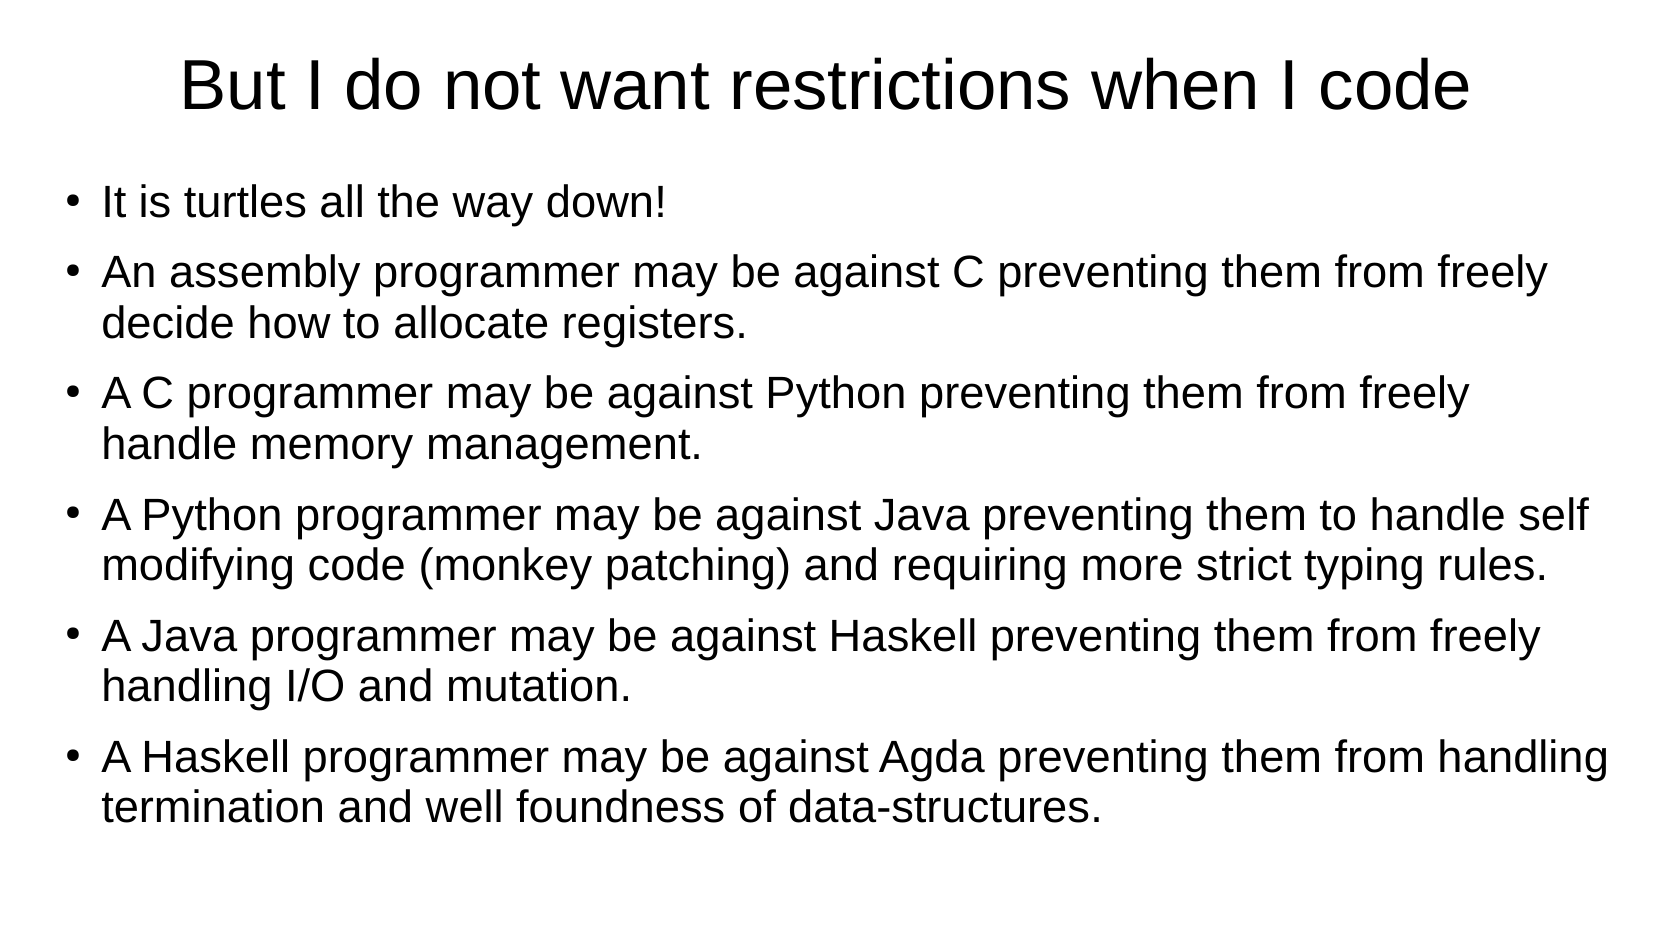

# But I do not want restrictions when I code
It is turtles all the way down!
An assembly programmer may be against C preventing them from freely decide how to allocate registers.
A C programmer may be against Python preventing them from freely handle memory management.
A Python programmer may be against Java preventing them to handle self modifying code (monkey patching) and requiring more strict typing rules.
A Java programmer may be against Haskell preventing them from freely handling I/O and mutation.
A Haskell programmer may be against Agda preventing them from handling termination and well foundness of data-structures.